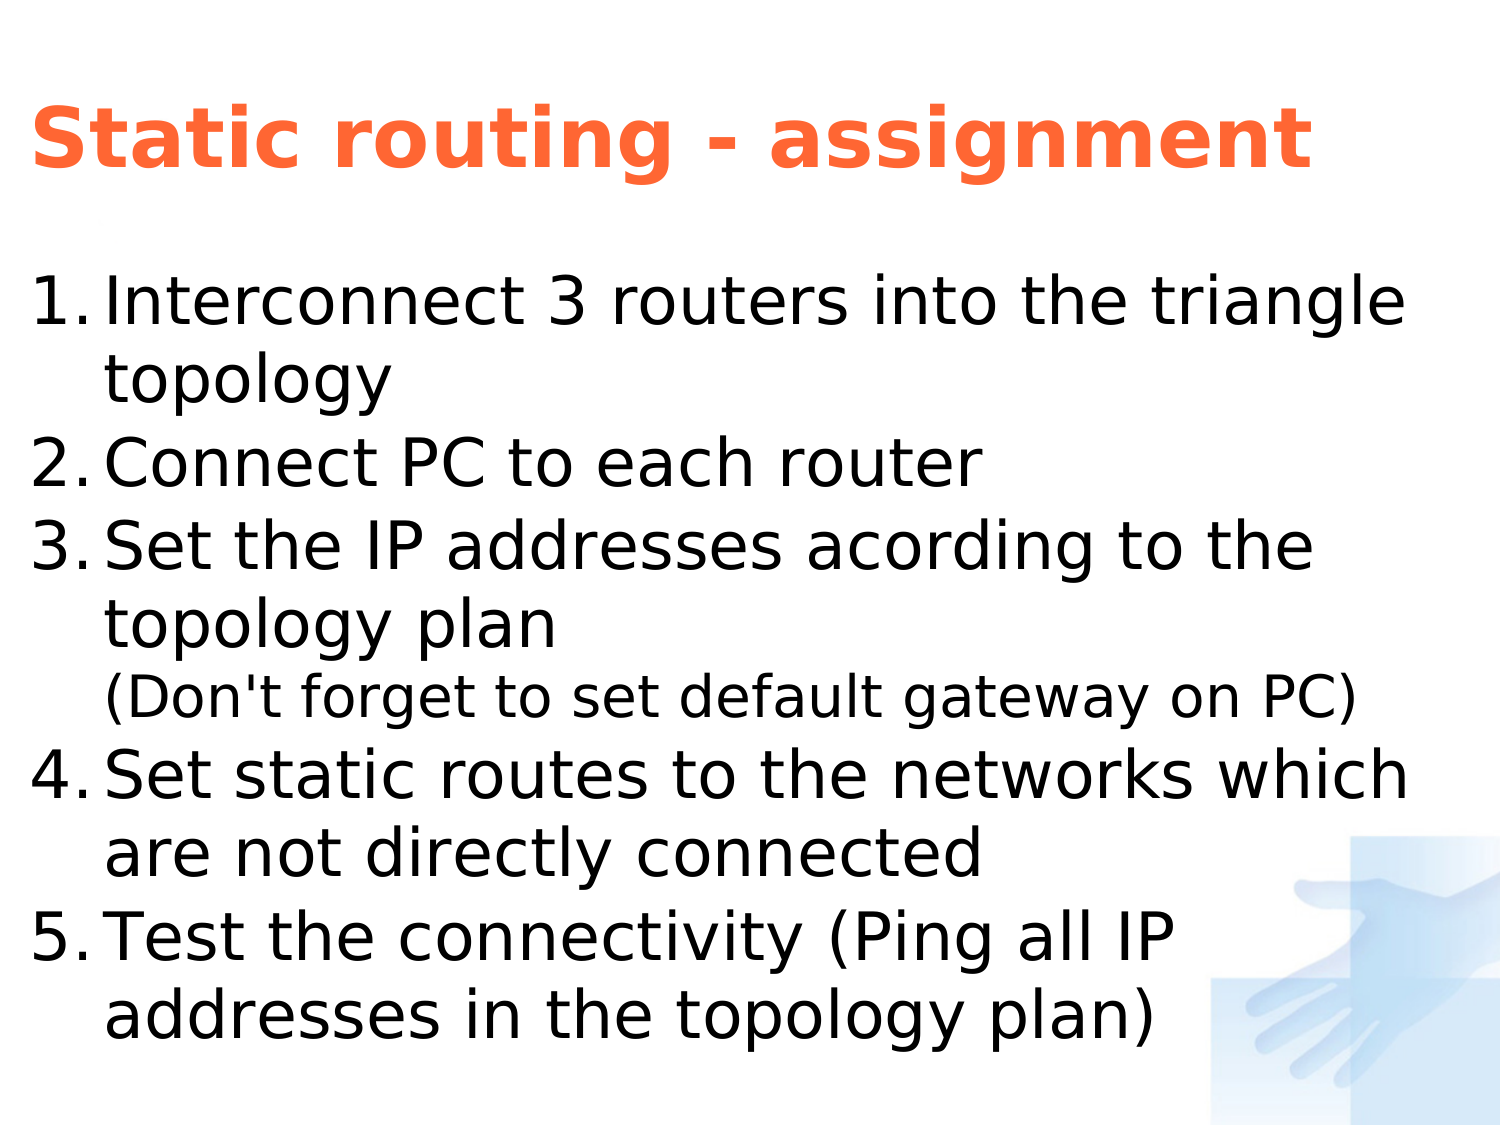

# Static routing - assignment
Interconnect 3 routers into the triangle topology
Connect PC to each router
Set the IP addresses acording to the topology plan
(Don't forget to set default gateway on PC)
Set static routes to the networks which are not directly connected
Test the connectivity (Ping all IP addresses in the topology plan)